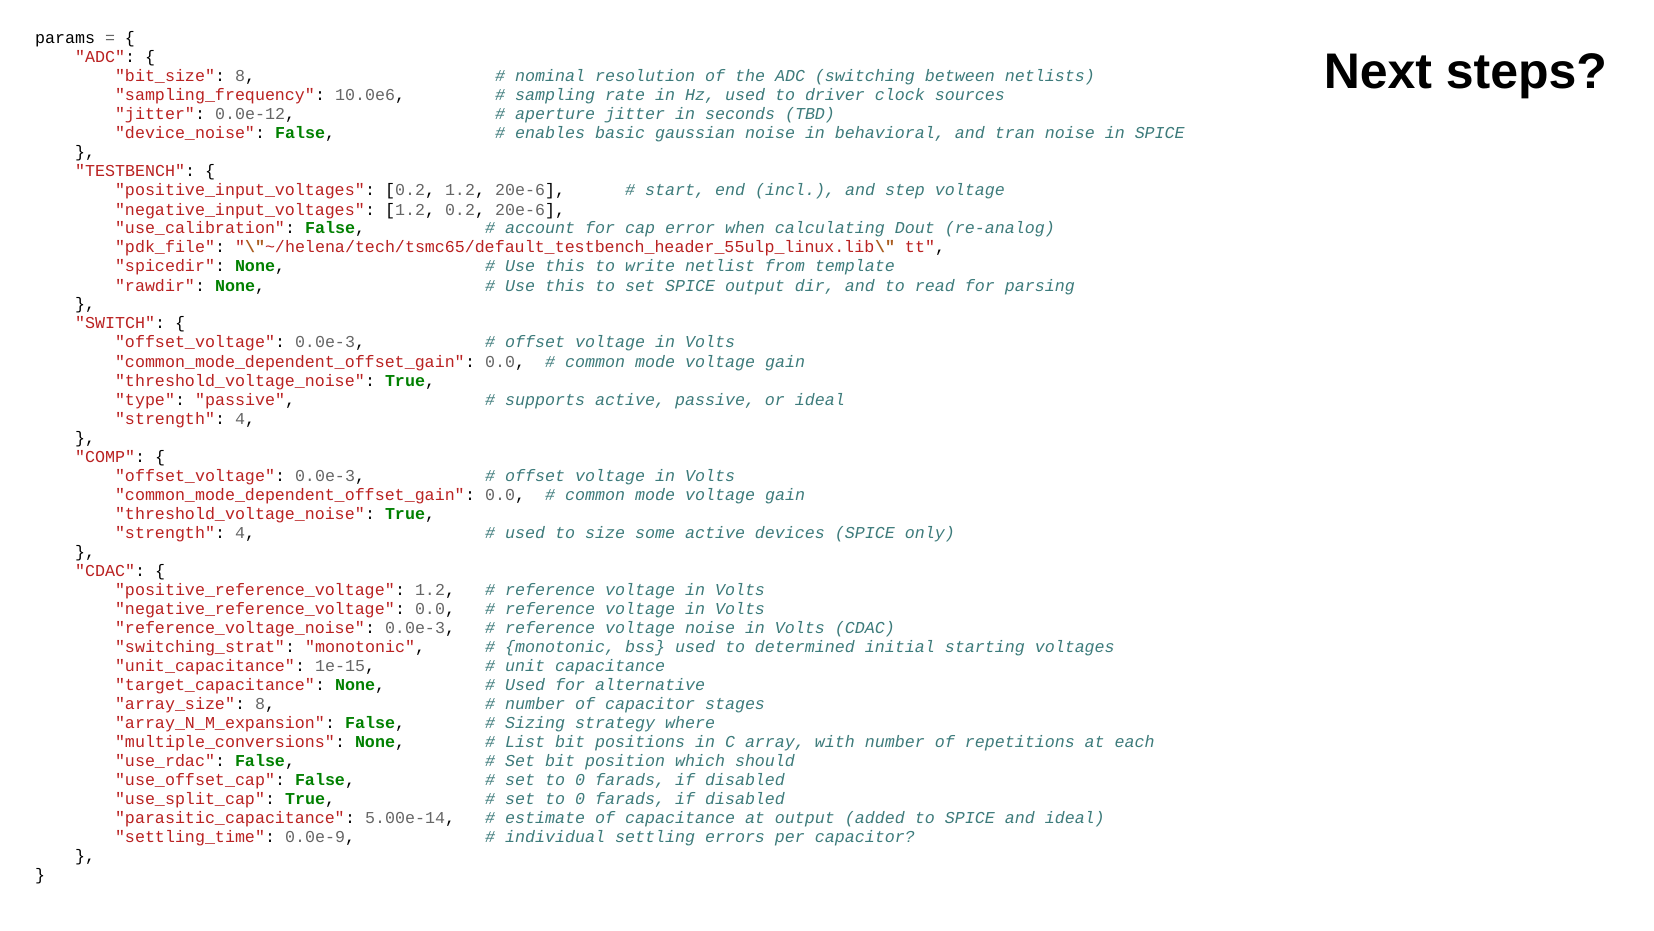

# Next steps?
params = {
 "ADC": {
 "bit_size": 8, # nominal resolution of the ADC (switching between netlists)
 "sampling_frequency": 10.0e6, # sampling rate in Hz, used to driver clock sources
 "jitter": 0.0e-12, # aperture jitter in seconds (TBD)
 "device_noise": False, # enables basic gaussian noise in behavioral, and tran noise in SPICE
 },
 "TESTBENCH": {
 "positive_input_voltages": [0.2, 1.2, 20e-6], # start, end (incl.), and step voltage
 "negative_input_voltages": [1.2, 0.2, 20e-6],
 "use_calibration": False, # account for cap error when calculating Dout (re-analog)
 "pdk_file": "\"~/helena/tech/tsmc65/default_testbench_header_55ulp_linux.lib\" tt",
 "spicedir": None, # Use this to write netlist from template
 "rawdir": None, # Use this to set SPICE output dir, and to read for parsing
 },
 "SWITCH": {
 "offset_voltage": 0.0e-3, # offset voltage in Volts
 "common_mode_dependent_offset_gain": 0.0, # common mode voltage gain
 "threshold_voltage_noise": True,
 "type": "passive", # supports active, passive, or ideal
 "strength": 4,
 },
 "COMP": {
 "offset_voltage": 0.0e-3, # offset voltage in Volts
 "common_mode_dependent_offset_gain": 0.0, # common mode voltage gain
 "threshold_voltage_noise": True,
 "strength": 4, # used to size some active devices (SPICE only)
 },
 "CDAC": {
 "positive_reference_voltage": 1.2, # reference voltage in Volts
 "negative_reference_voltage": 0.0, # reference voltage in Volts
 "reference_voltage_noise": 0.0e-3, # reference voltage noise in Volts (CDAC)
 "switching_strat": "monotonic", # {monotonic, bss} used to determined initial starting voltages
 "unit_capacitance": 1e-15, # unit capacitance
 "target_capacitance": None, # Used for alternative
 "array_size": 8, # number of capacitor stages
 "array_N_M_expansion": False, # Sizing strategy where
 "multiple_conversions": None, # List bit positions in C array, with number of repetitions at each
 "use_rdac": False, # Set bit position which should
 "use_offset_cap": False, # set to 0 farads, if disabled
 "use_split_cap": True, # set to 0 farads, if disabled
 "parasitic_capacitance": 5.00e-14, # estimate of capacitance at output (added to SPICE and ideal)
 "settling_time": 0.0e-9, # individual settling errors per capacitor?
 },
}